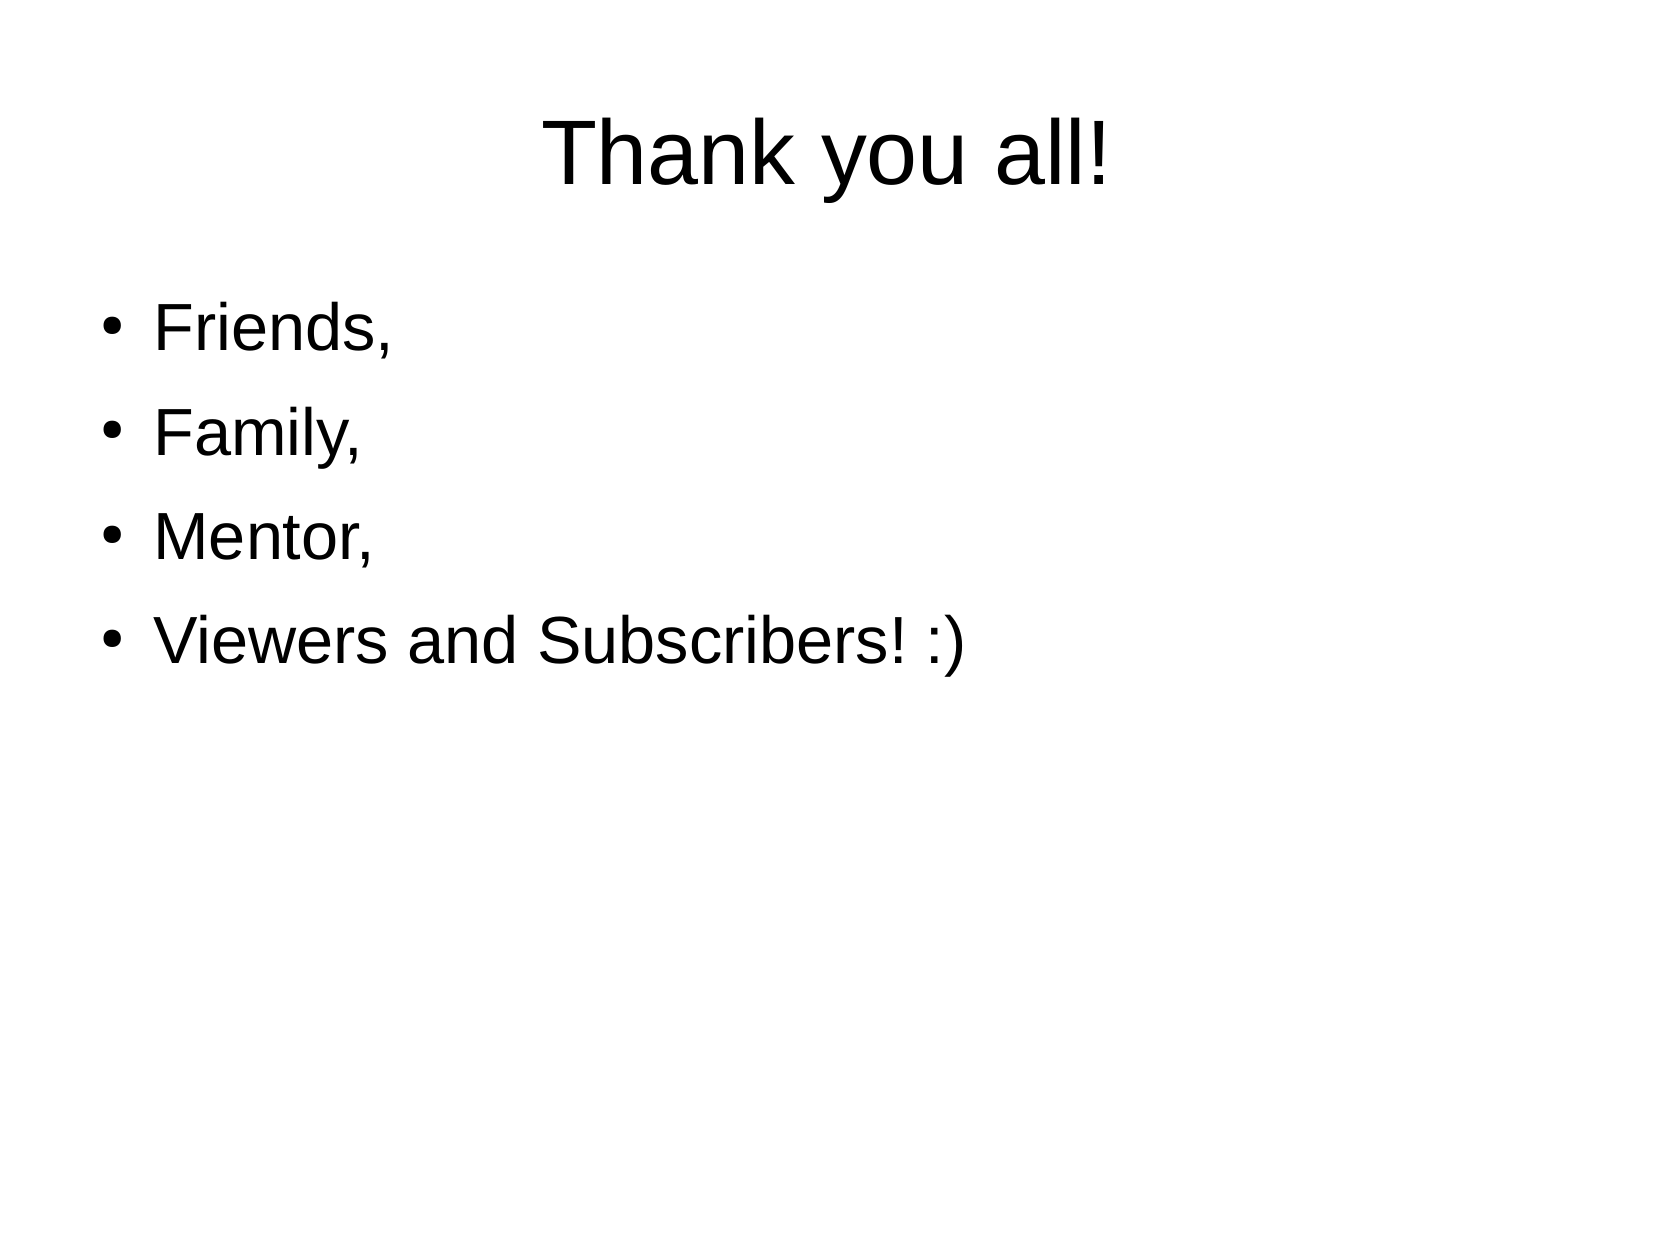

# Thank you all!
Friends,
Family,
Mentor,
Viewers and Subscribers! :)